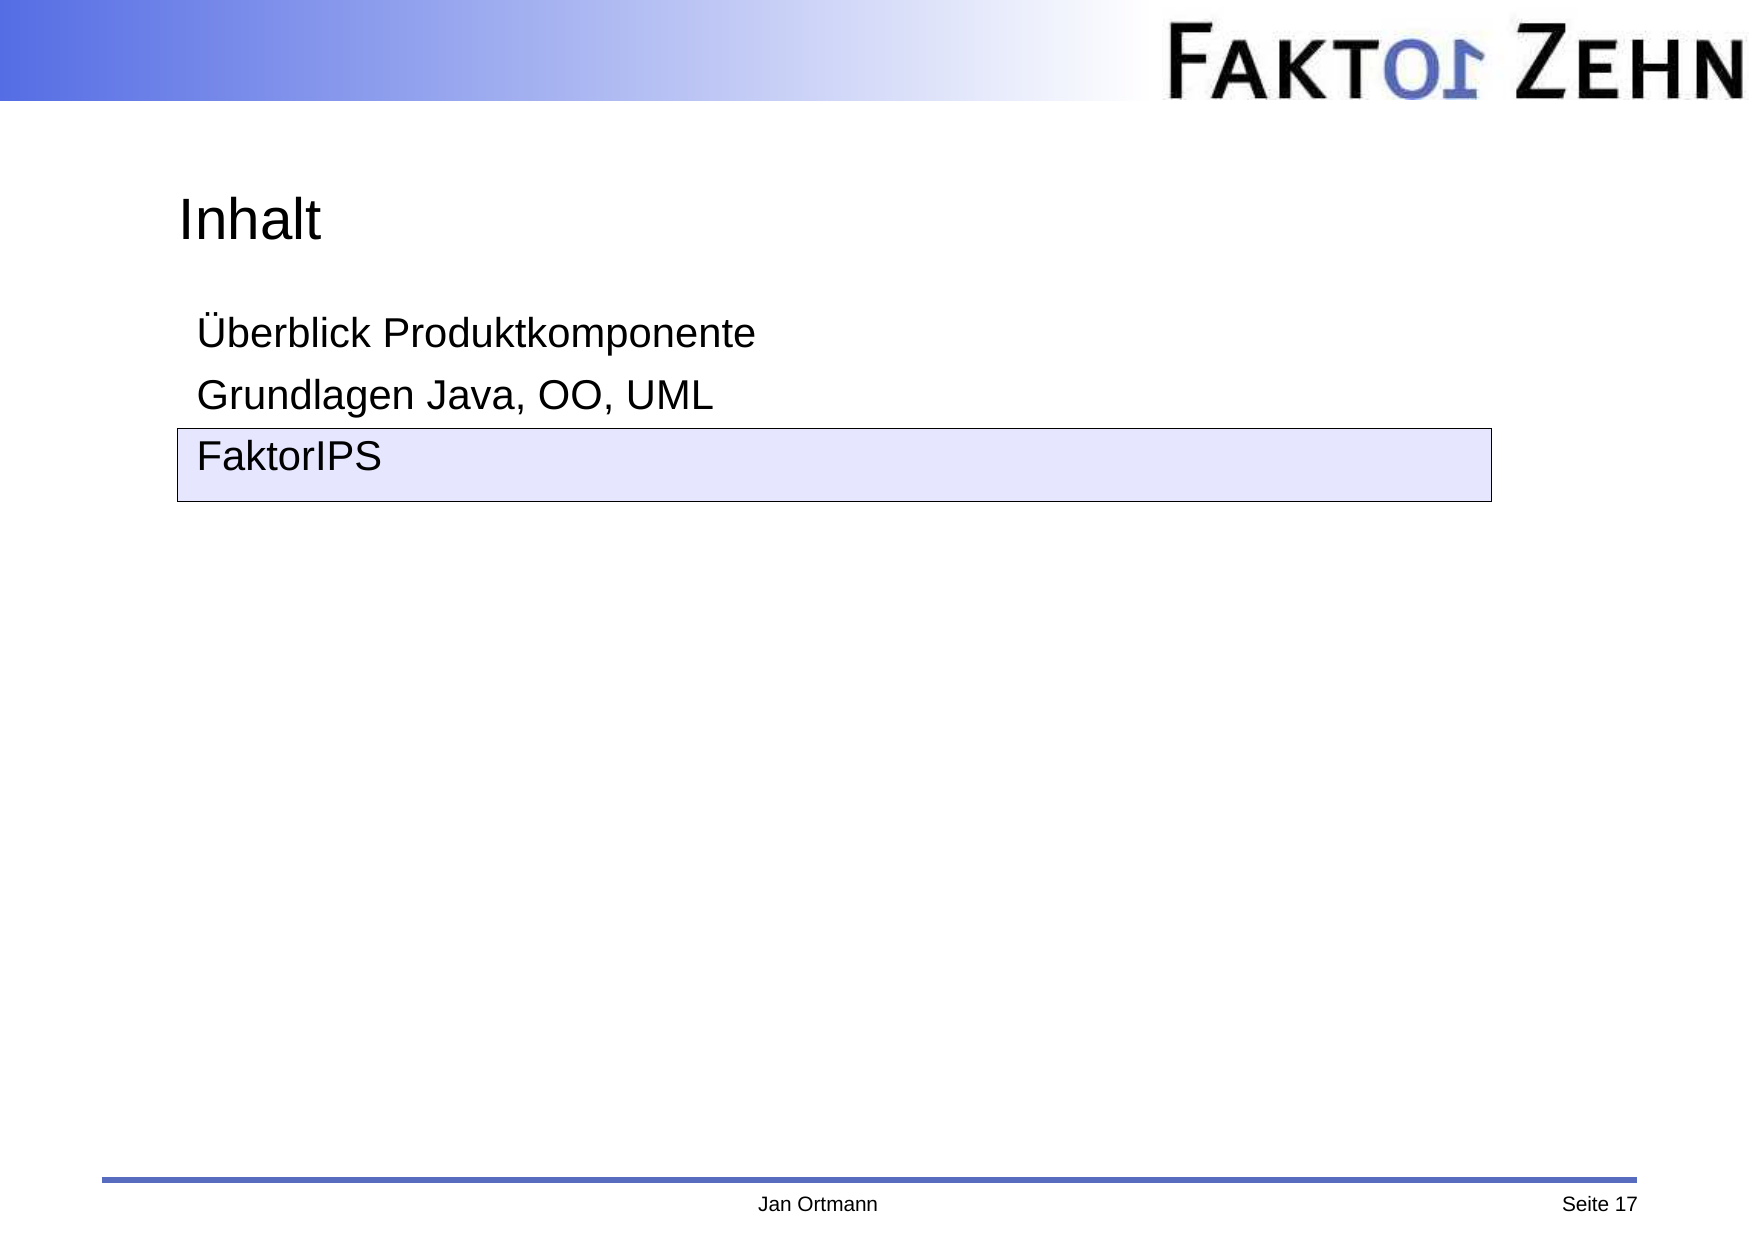

# Inhalt
Überblick Produktkomponente
Grundlagen Java, OO, UML
FaktorIPS